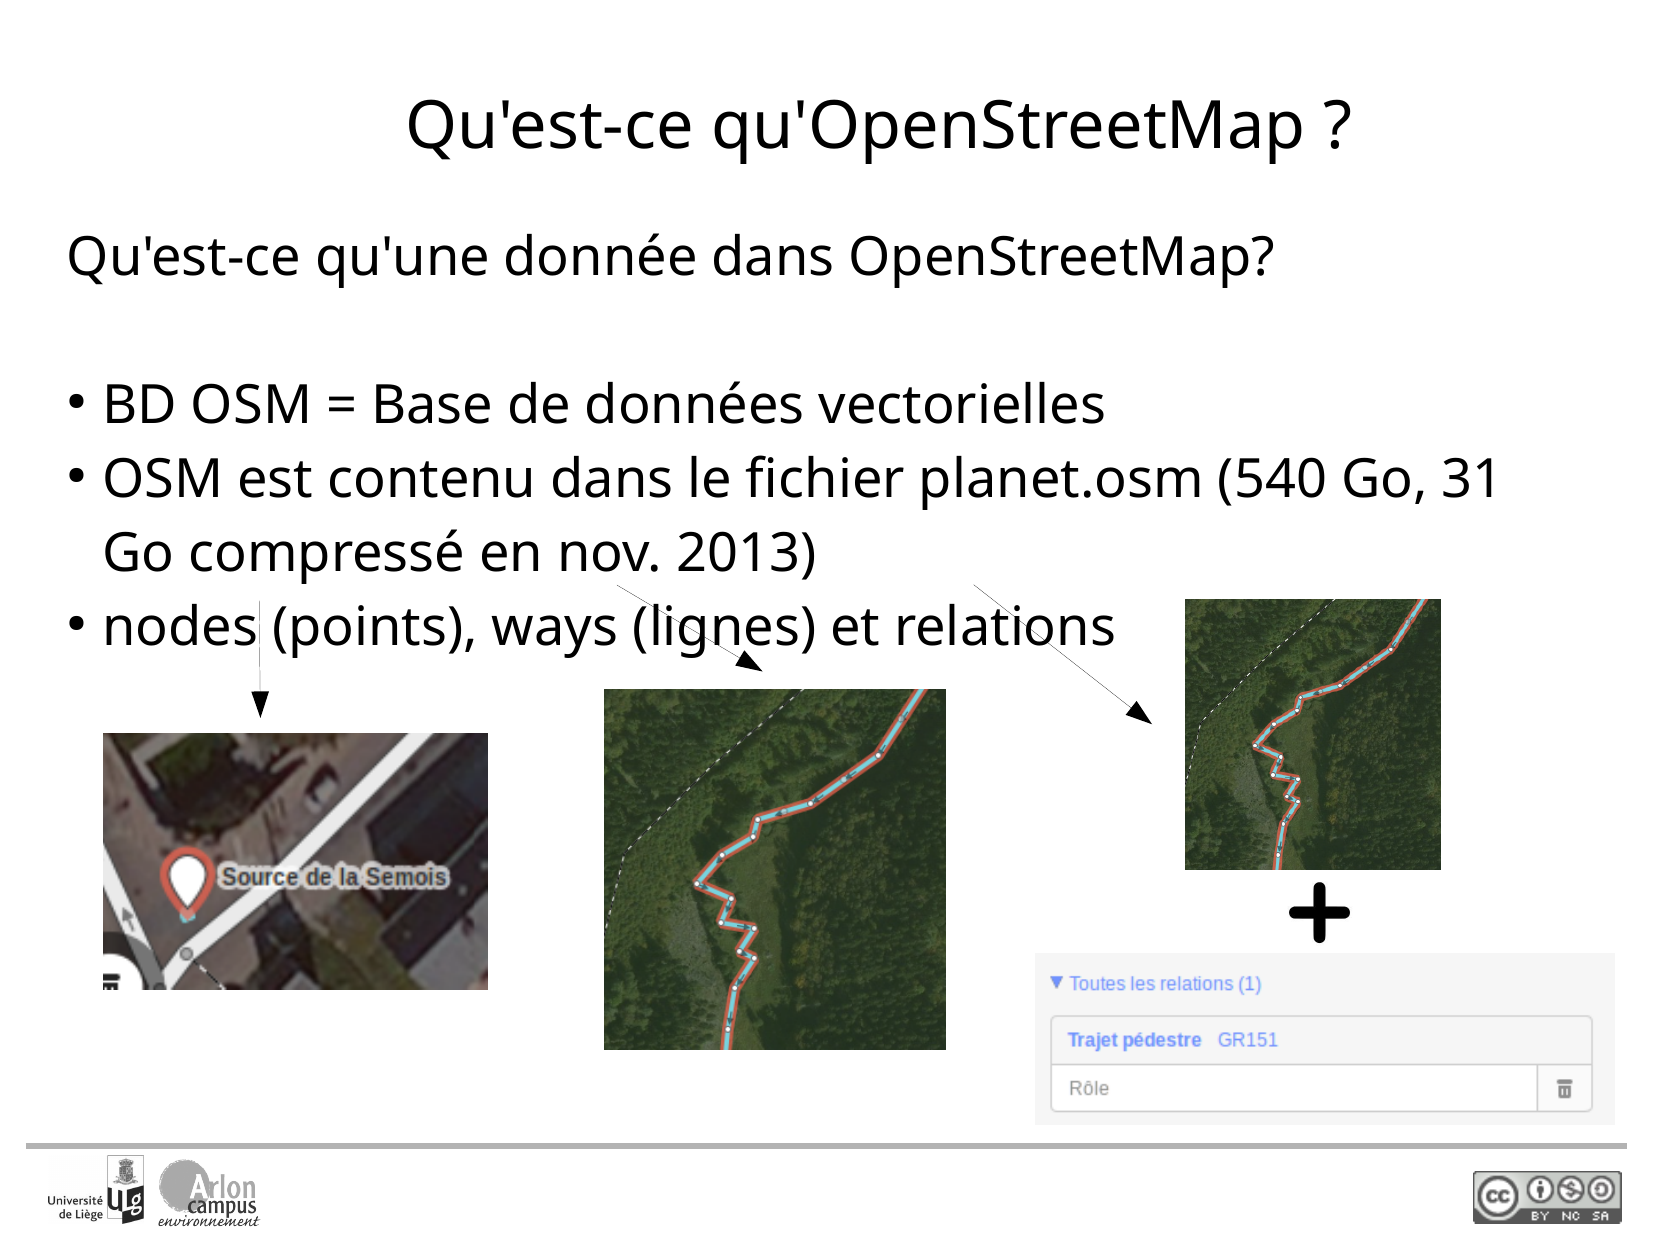

# Qu'est-ce qu'OpenStreetMap ?
Qu'est-ce qu'une donnée dans OpenStreetMap?
BD OSM = Base de données vectorielles
OSM est contenu dans le fichier planet.osm (540 Go, 31 Go compressé en nov. 2013)
nodes (points), ways (lignes) et relations